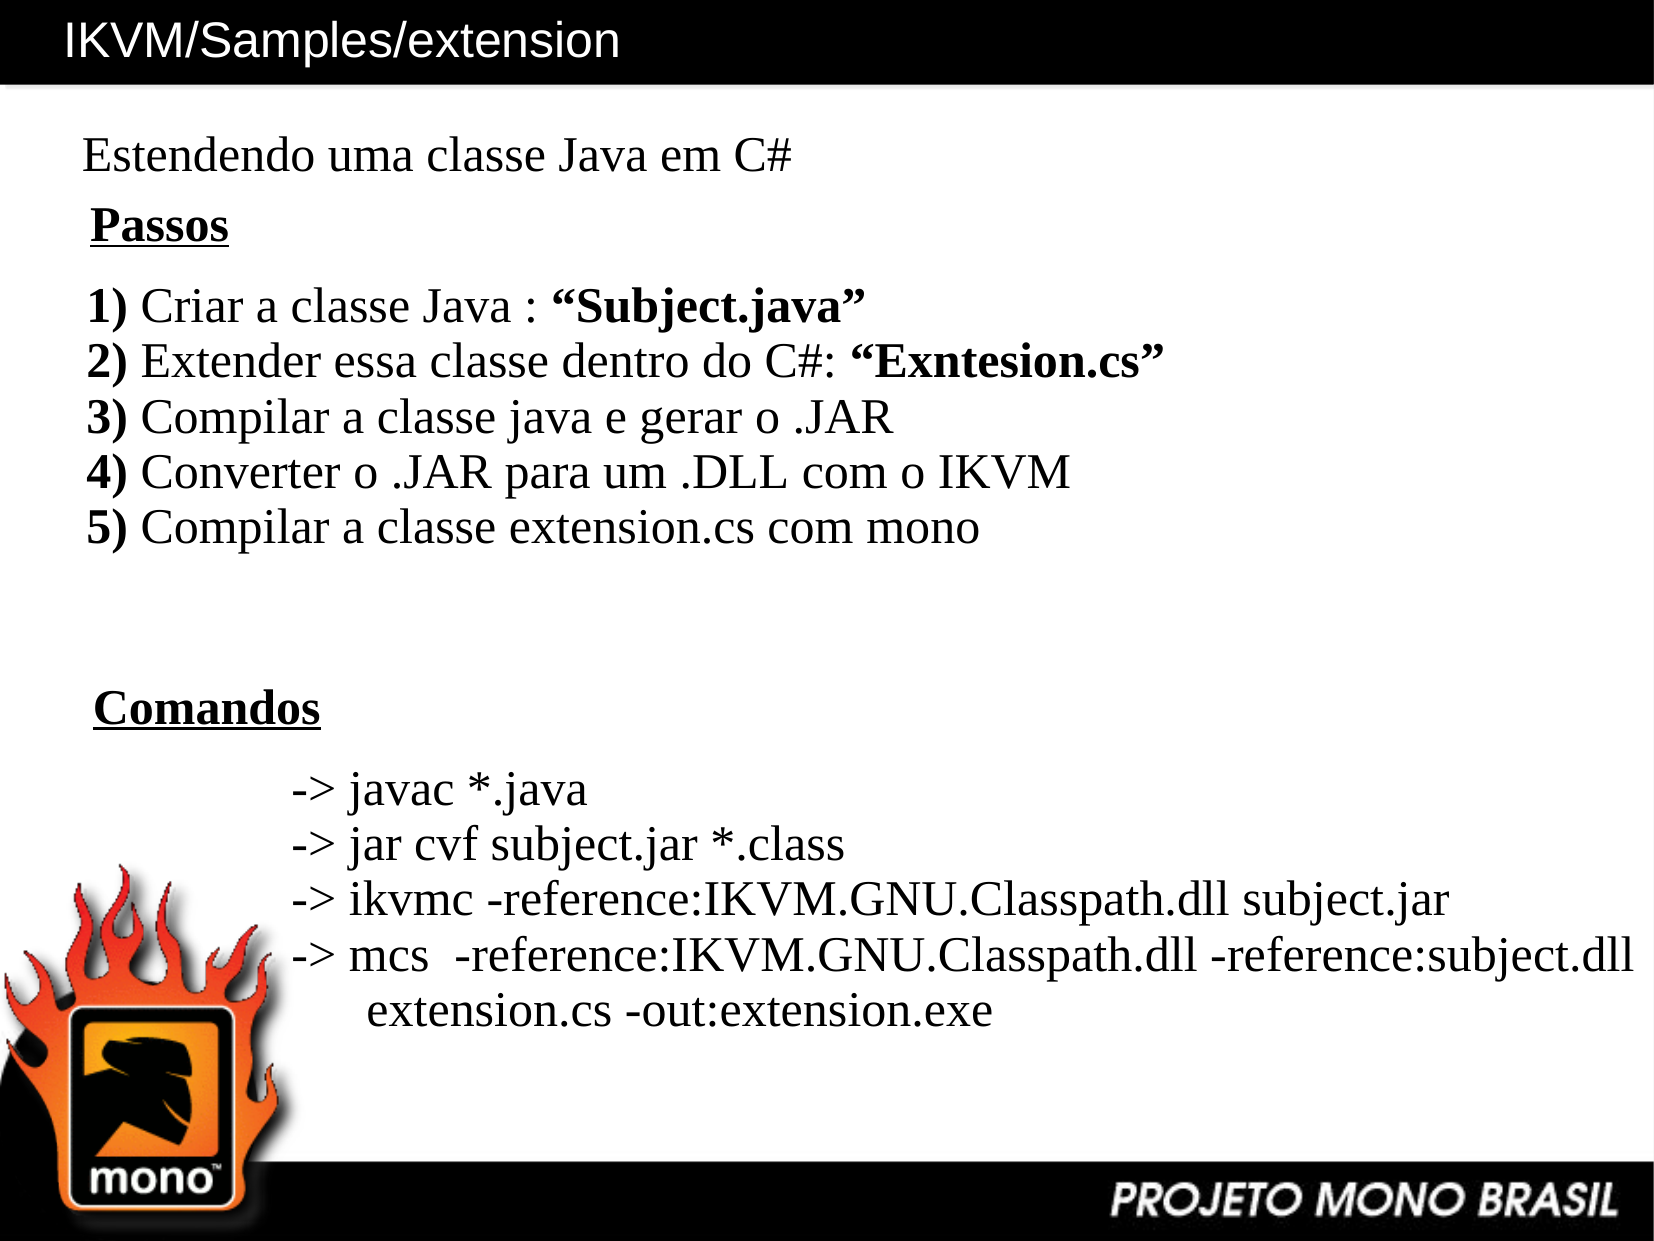

# IKVM/Samples/extension
Estendendo uma classe Java em C#
Passos
1) Criar a classe Java : “Subject.java”
2) Extender essa classe dentro do C#: “Exntesion.cs”
3) Compilar a classe java e gerar o .JAR
4) Converter o .JAR para um .DLL com o IKVM
5) Compilar a classe extension.cs com mono
Comandos
-> javac *.java
-> jar cvf subject.jar *.class
-> ikvmc -reference:IKVM.GNU.Classpath.dll subject.jar
-> mcs -reference:IKVM.GNU.Classpath.dll -reference:subject.dll
 extension.cs -out:extension.exe